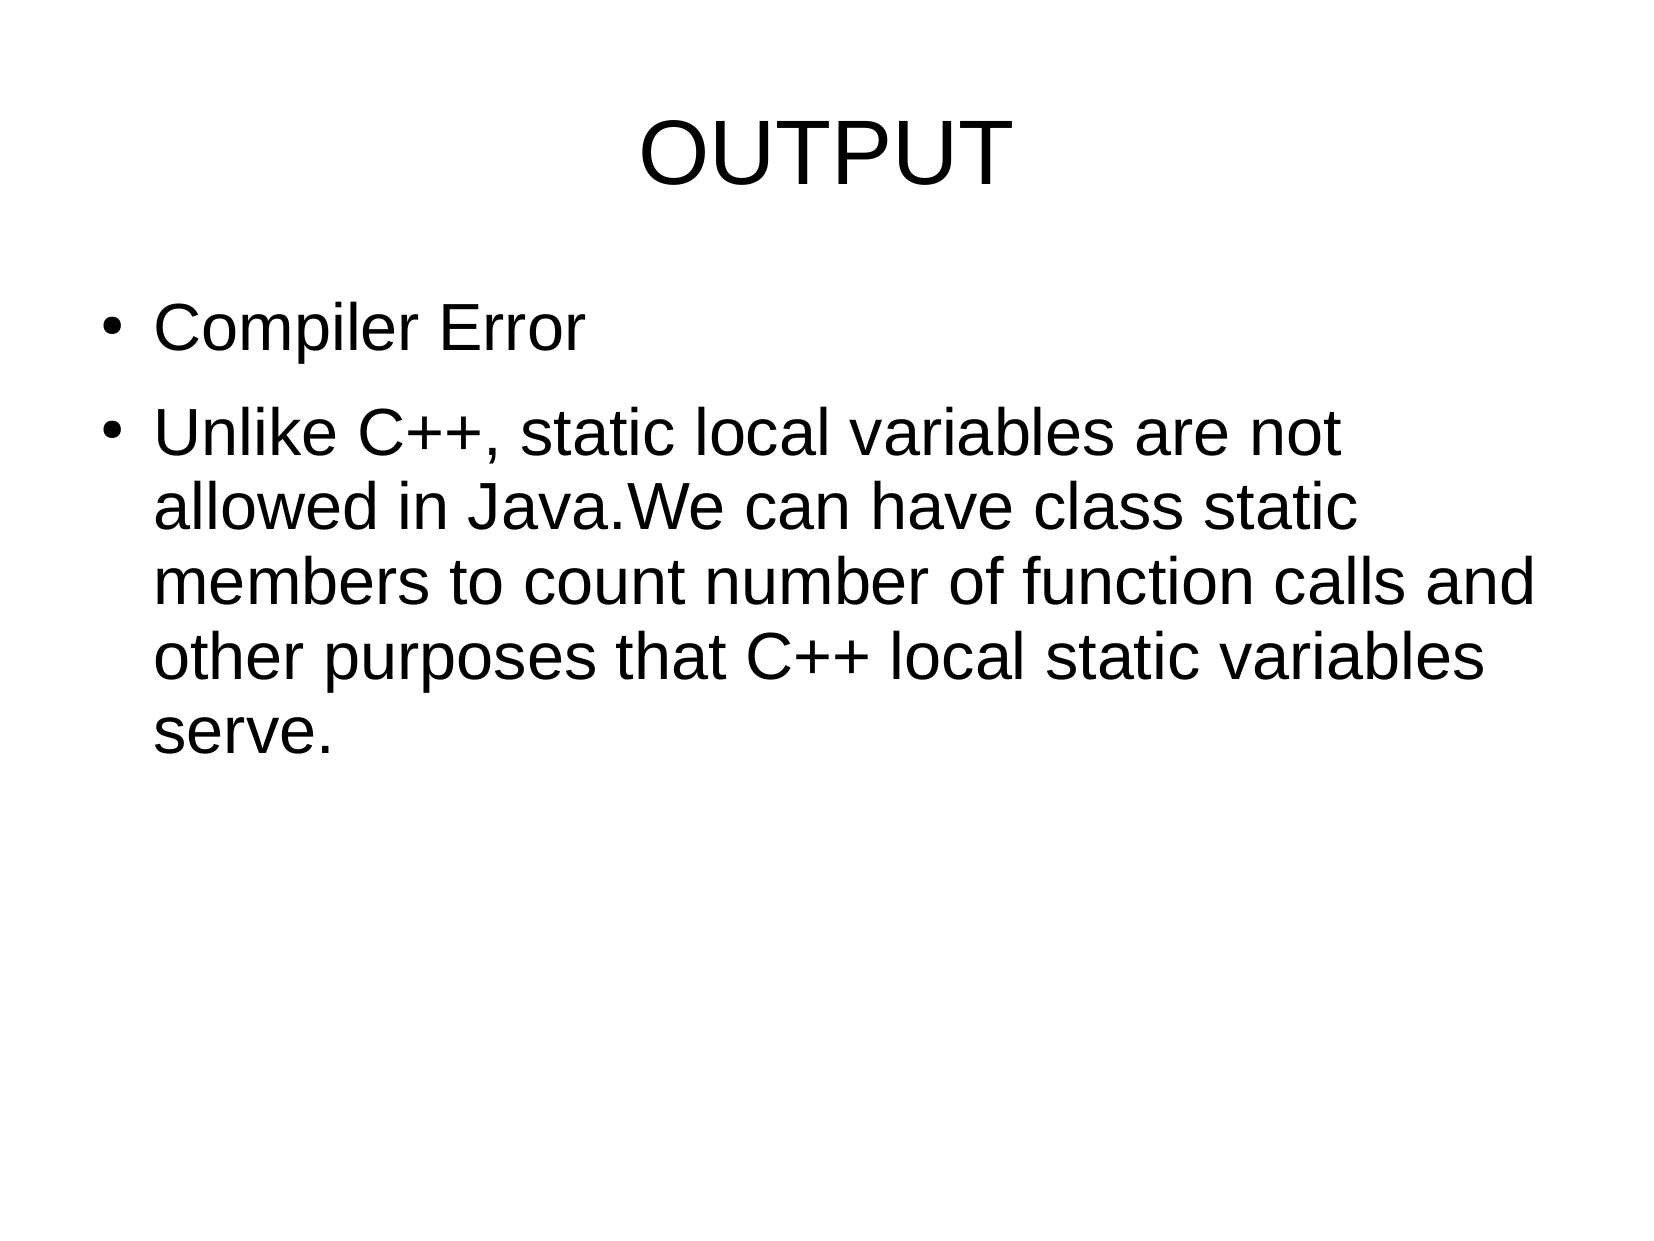

# OUTPUT
Compiler Error
Unlike C++, static local variables are not allowed in Java.We can have class static members to count number of function calls and other purposes that C++ local static variables serve.